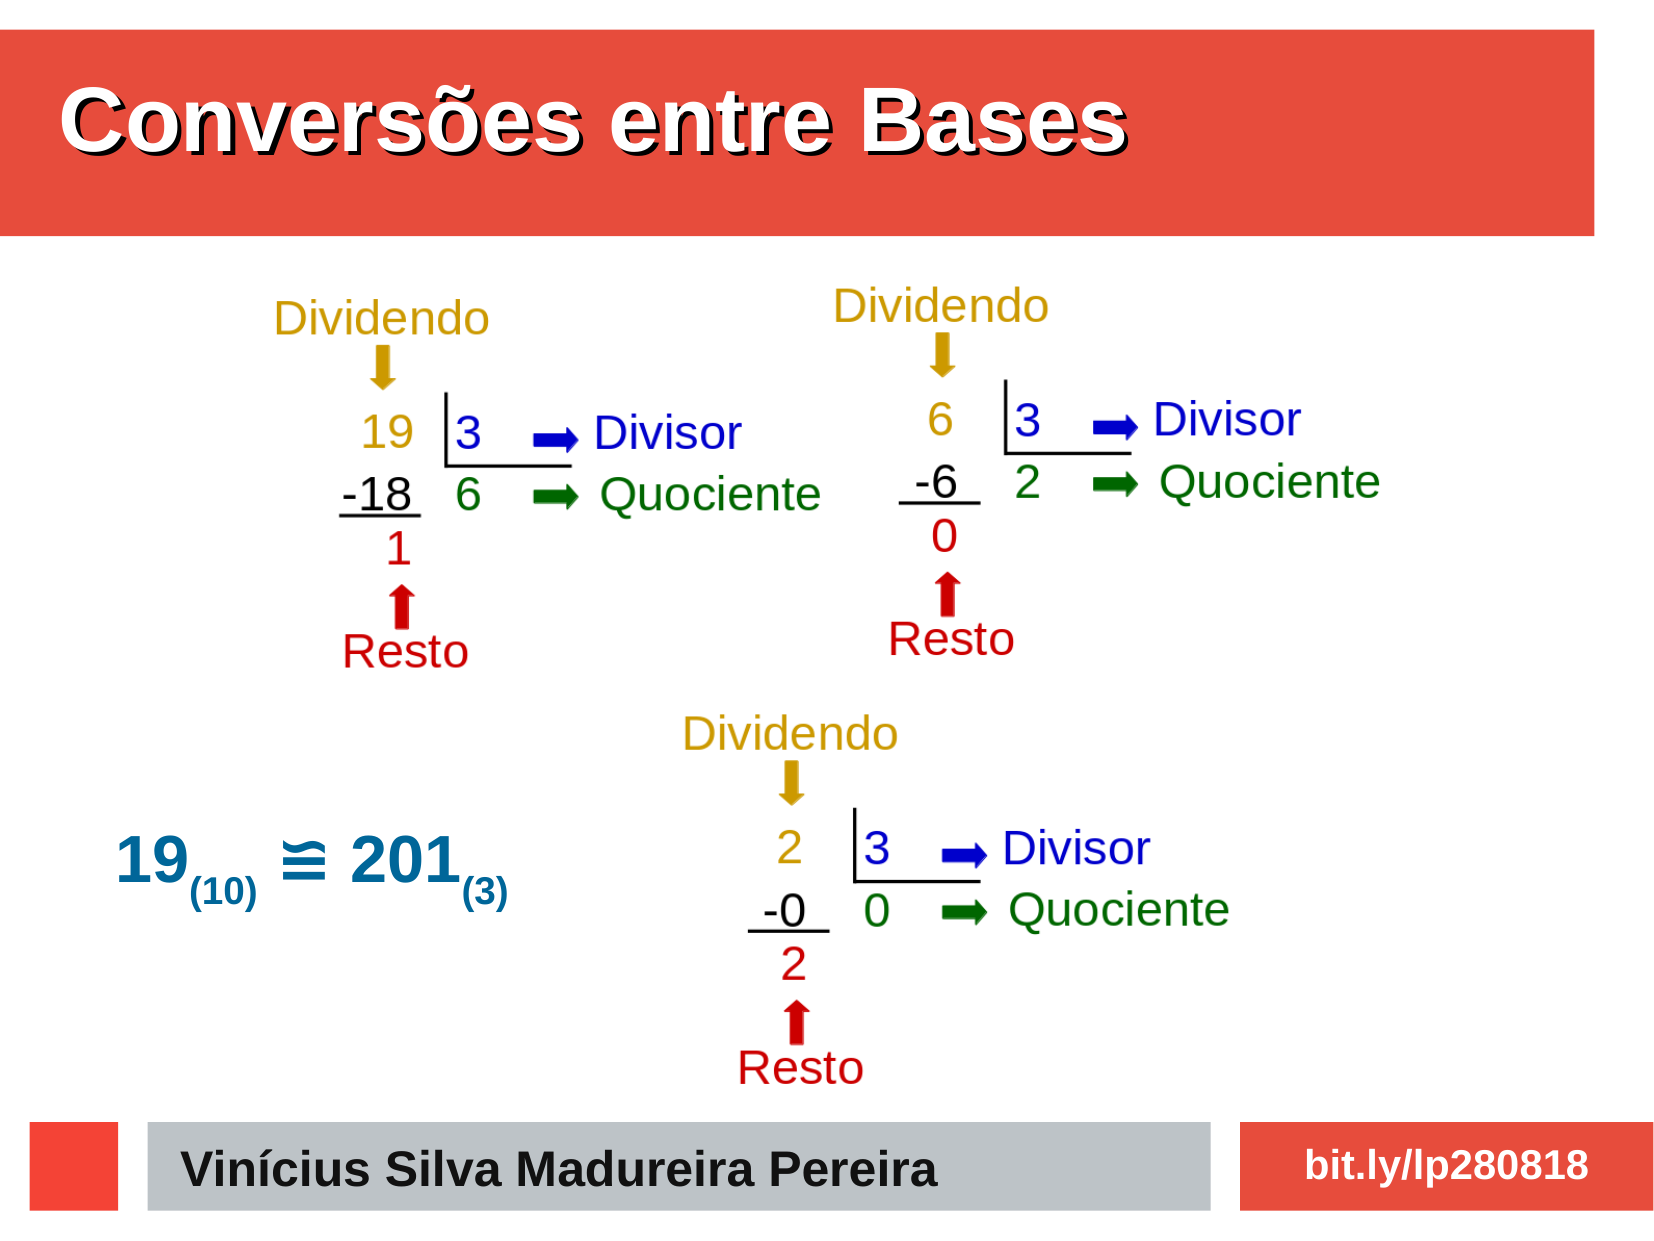

# Conversões entre Bases
19(10) ≌ 201(3)
Vinícius Silva Madureira Pereira
bit.ly/lp280818